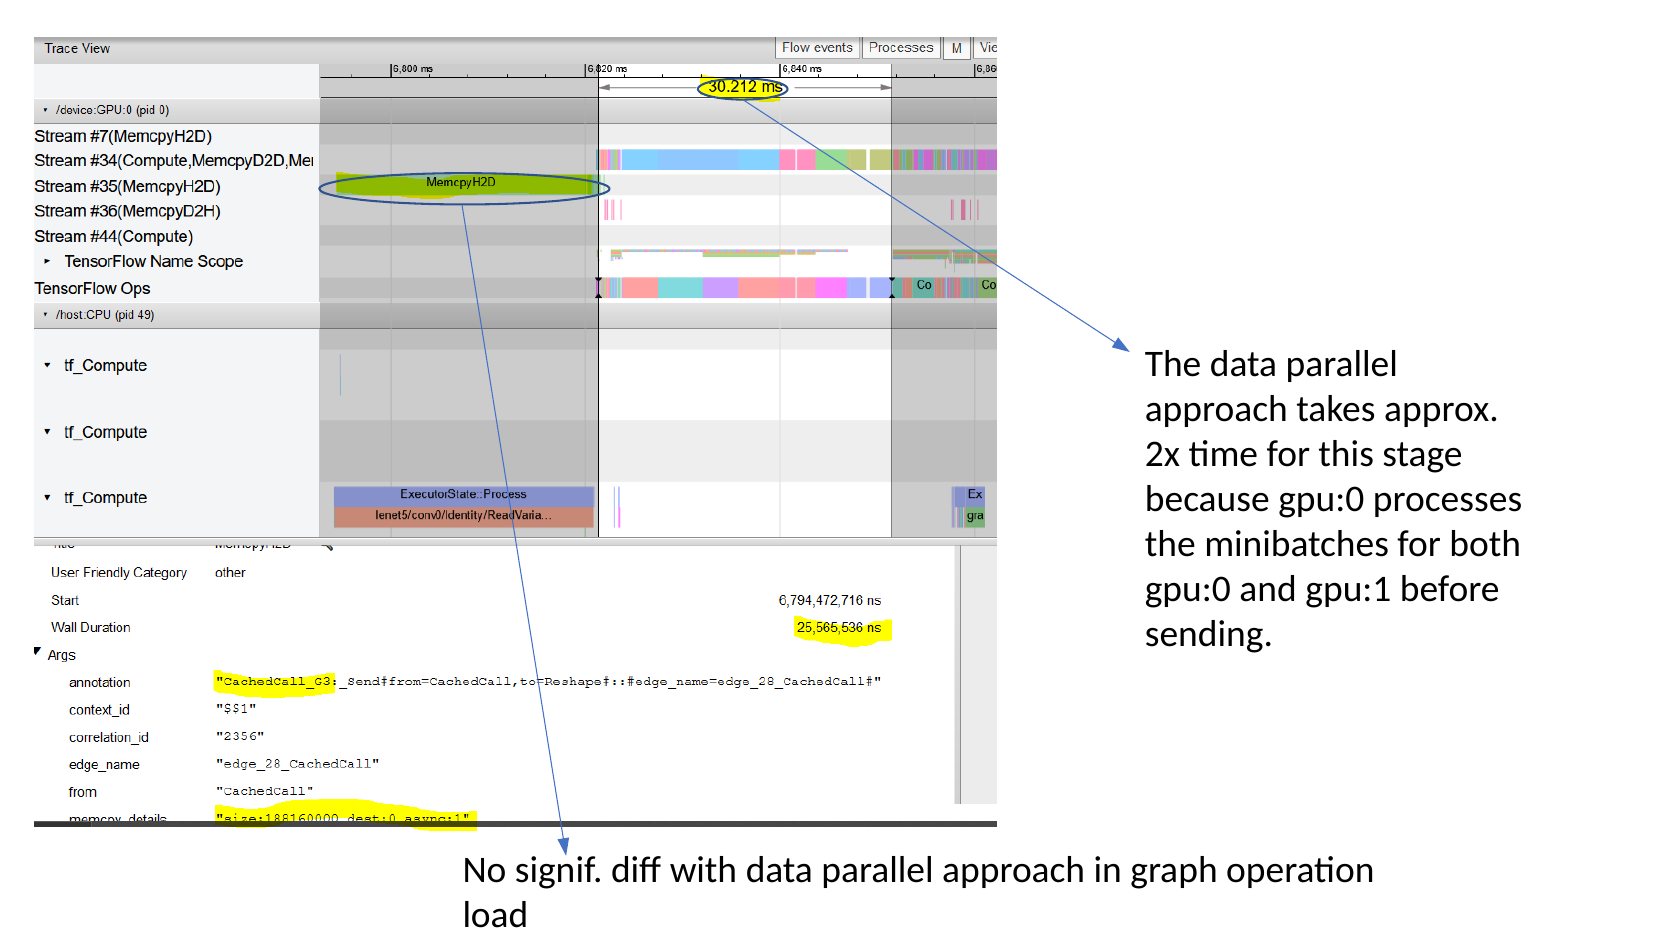

#
The data parallel approach takes approx. 2x time for this stage because gpu:0 processes the minibatches for both gpu:0 and gpu:1 before sending.
No signif. diff with data parallel approach in graph operation load